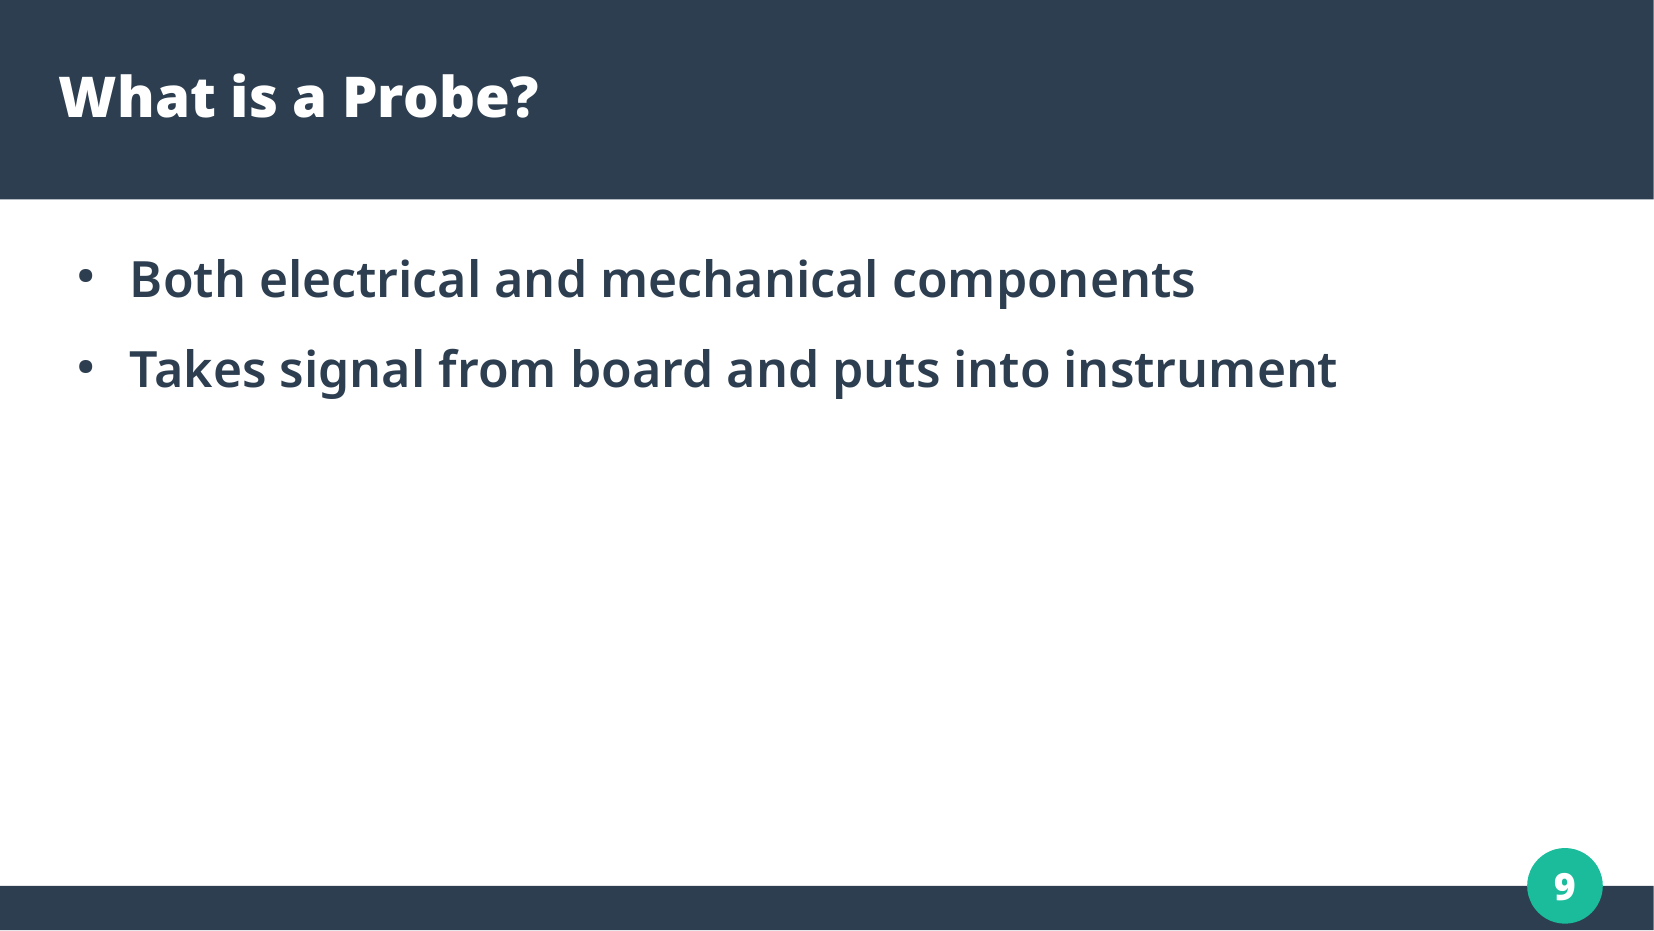

# What is a Probe?
Both electrical and mechanical components
Takes signal from board and puts into instrument